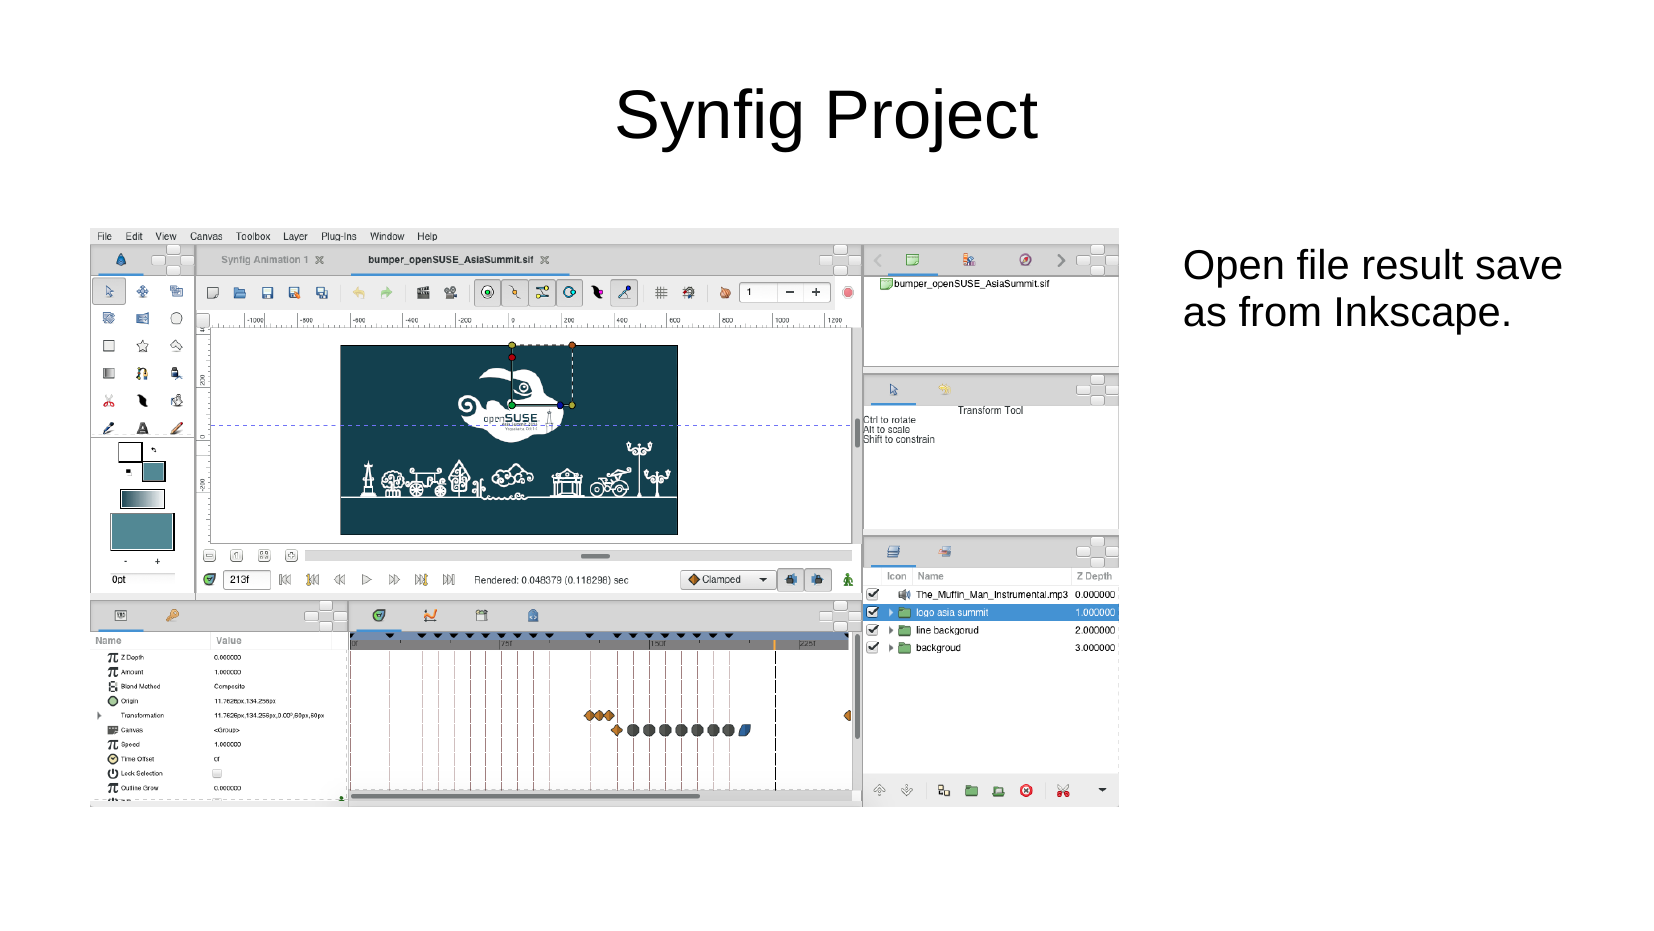

# Synfig Project
Open file result save as from Inkscape.